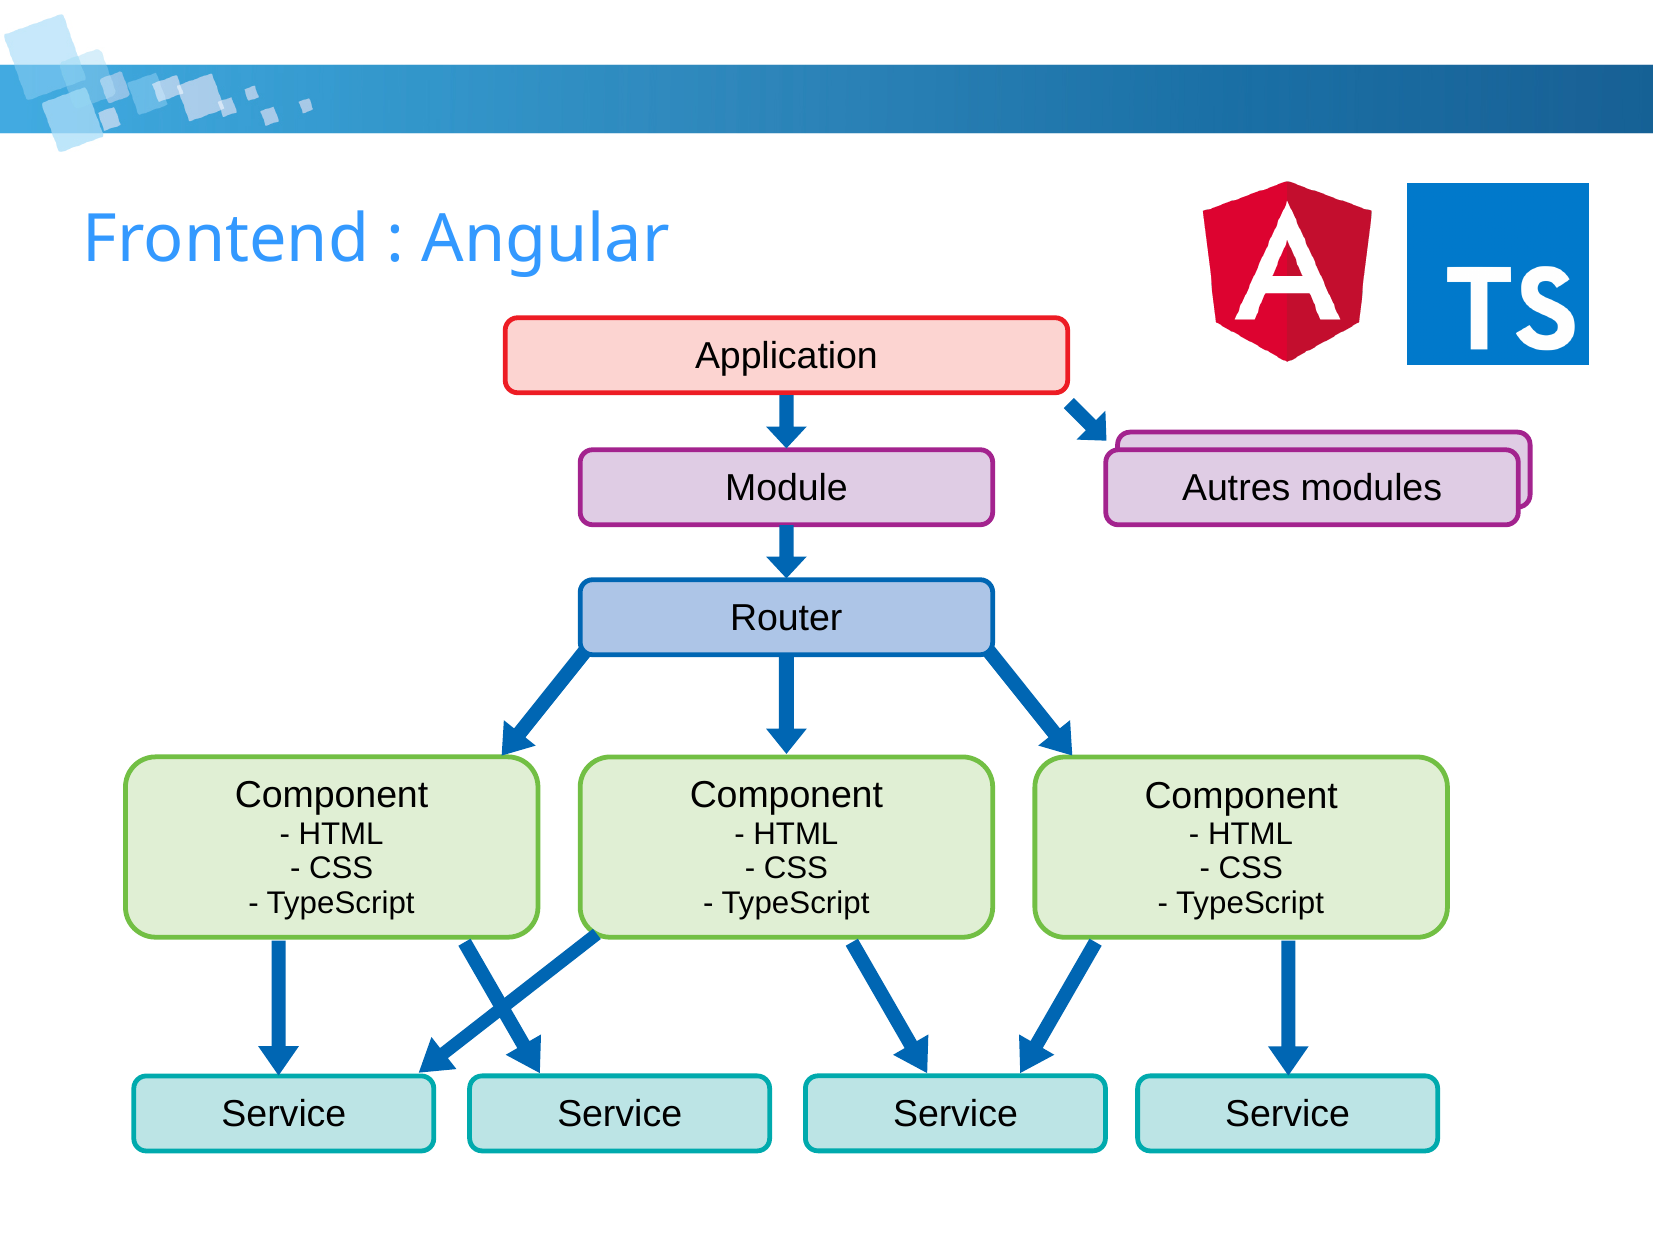

# Frontend : Angular
Application
Modules tiers
Module
Autres modules
Router
Component
- HTML
- CSS
- TypeScript
Component
- HTML
- CSS
- TypeScript
Component
- HTML
- CSS
- TypeScript
Service
Service
Service
Service